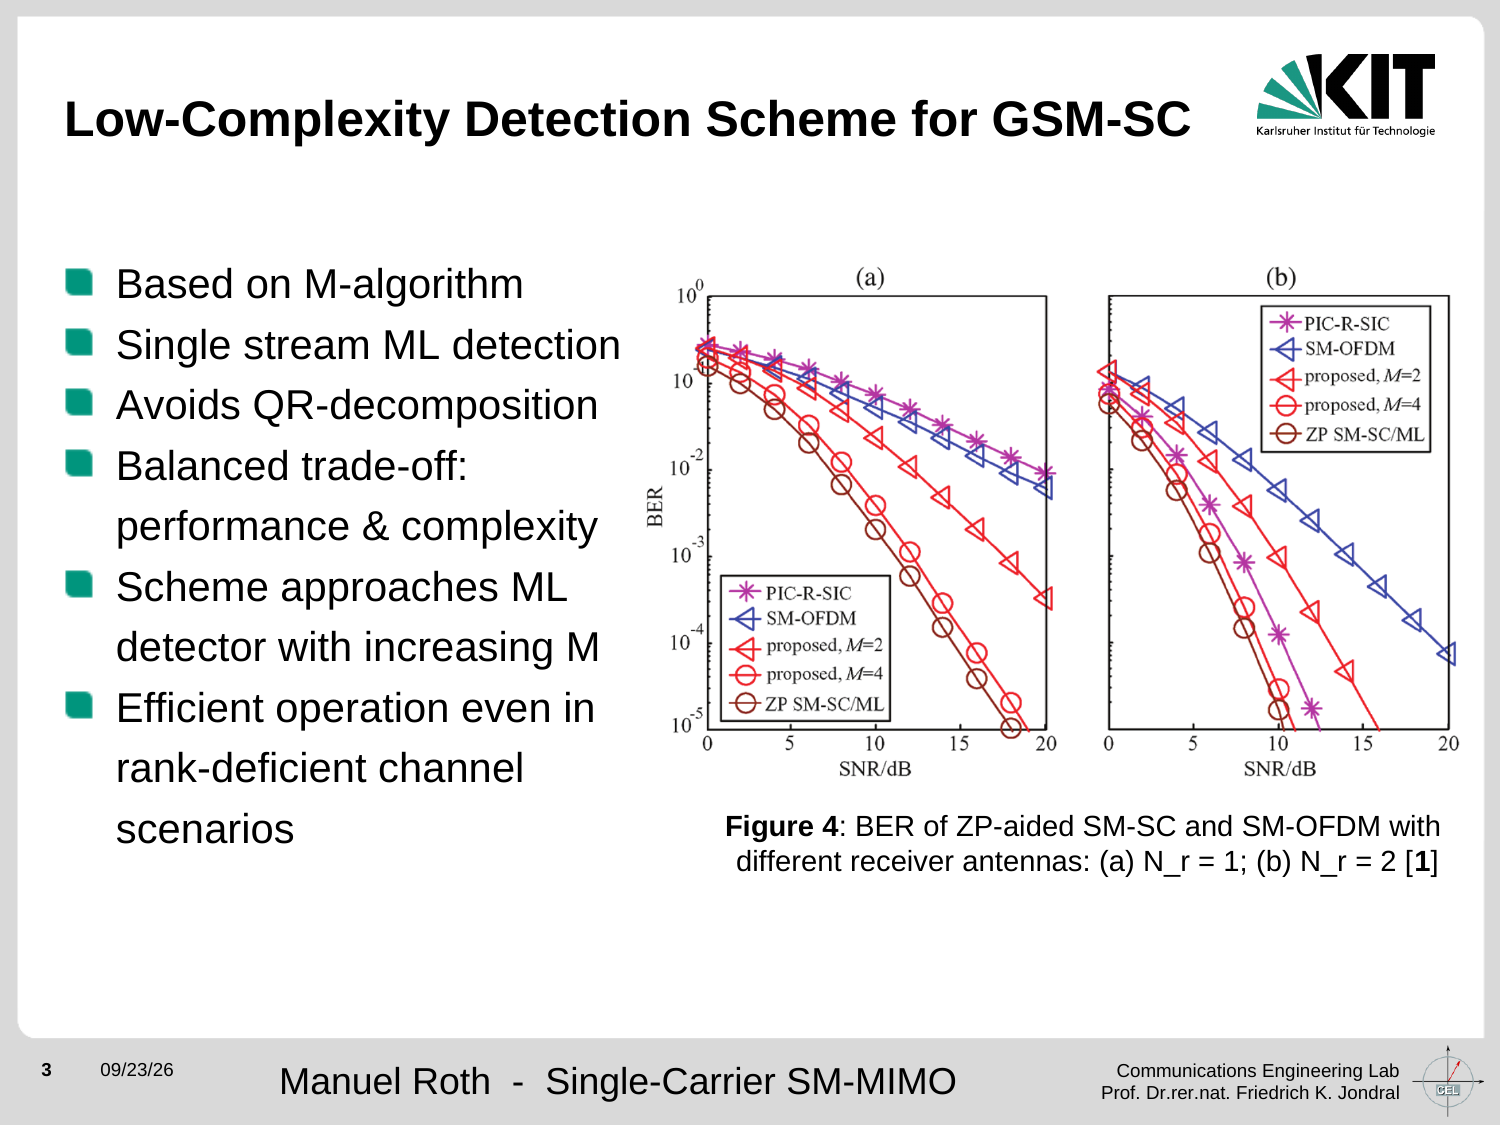

# Low-Complexity Detection Scheme for GSM-SC
Based on M-algorithm
Single stream ML detection
Avoids QR-decomposition
Balanced trade-off:
performance & complexity
Scheme approaches ML
detector with increasing M
Efficient operation even in
rank-deficient channel
scenarios
Figure 4: BER of ZP-aided SM-SC and SM-OFDM with
different receiver antennas: (a) N_r = 1; (b) N_r = 2 [1]
Manuel Roth - Single-Carrier SM-MIMO